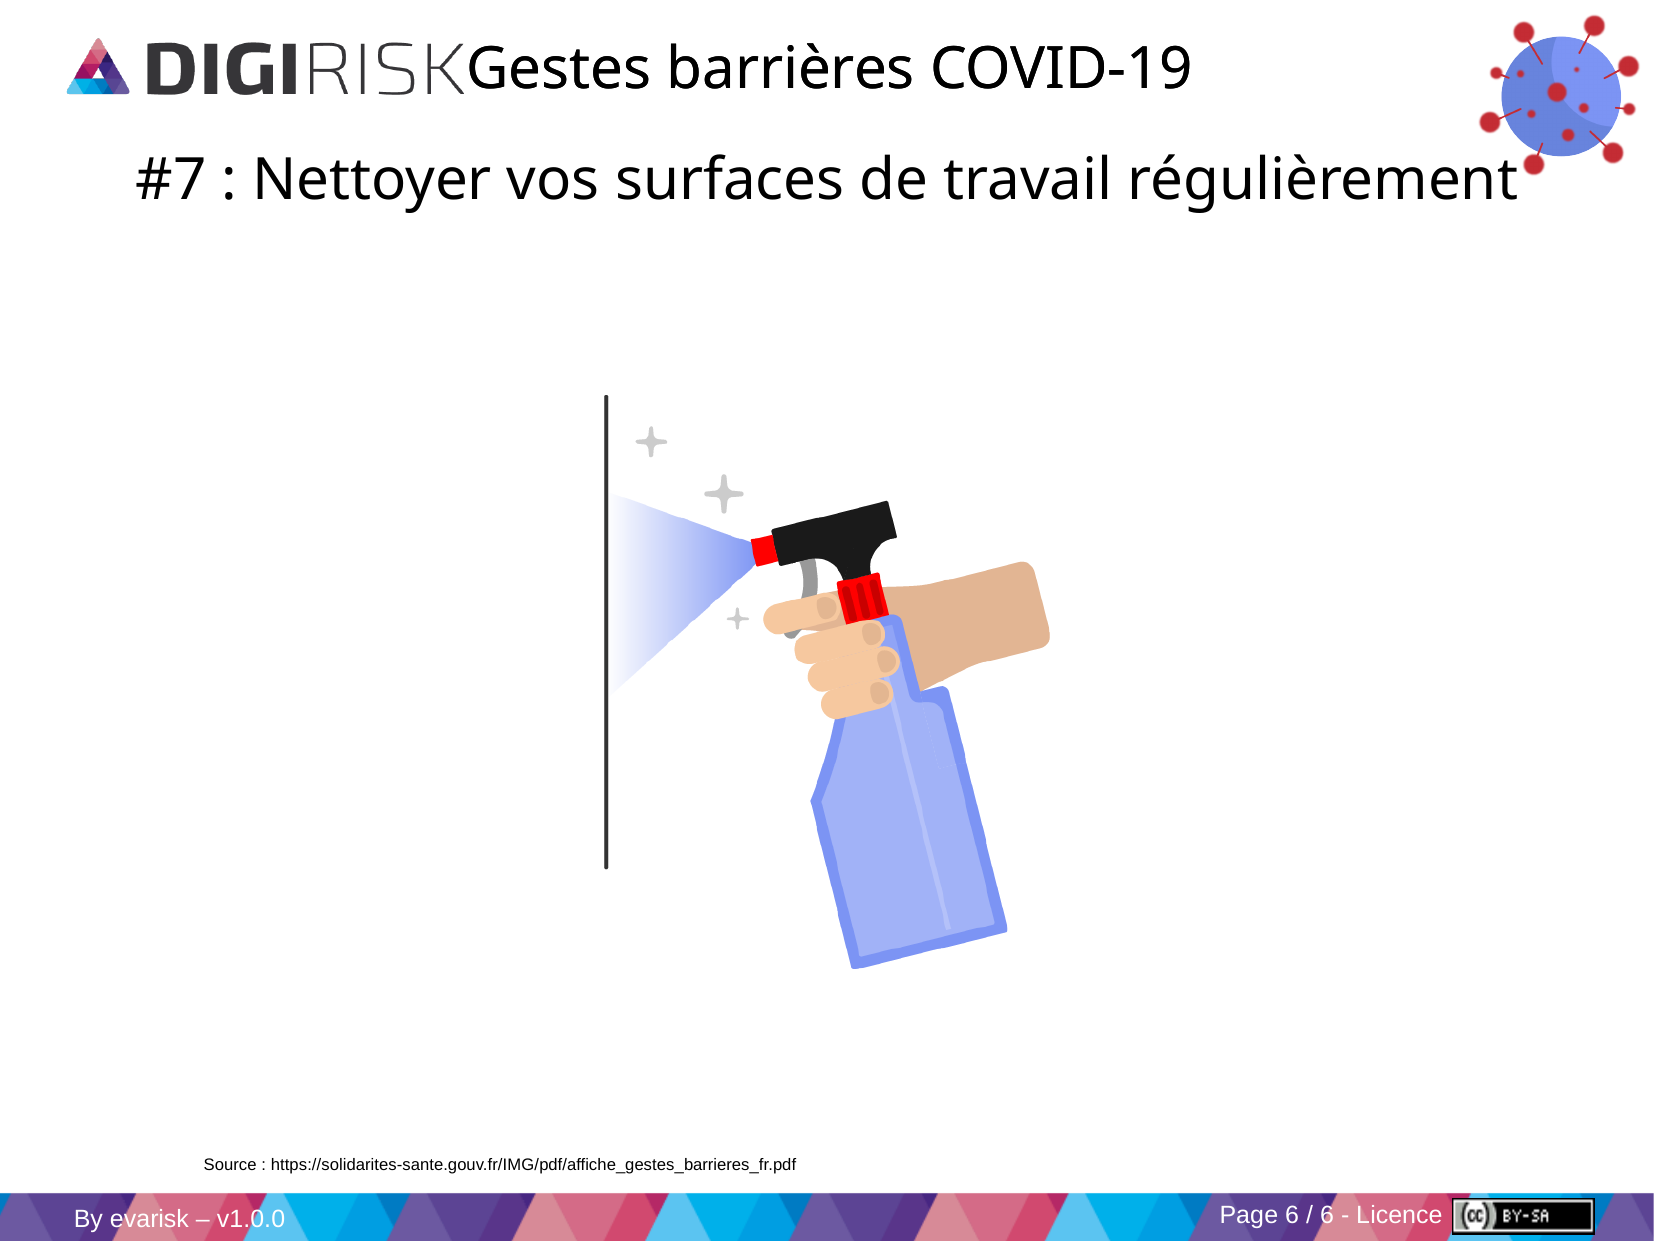

Gestes barrières COVID-19
Gestes barrières COVID-19
# #7 : Nettoyer vos surfaces de travail régulièrement
Source : https://solidarites-sante.gouv.fr/IMG/pdf/affiche_gestes_barrieres_fr.pdf